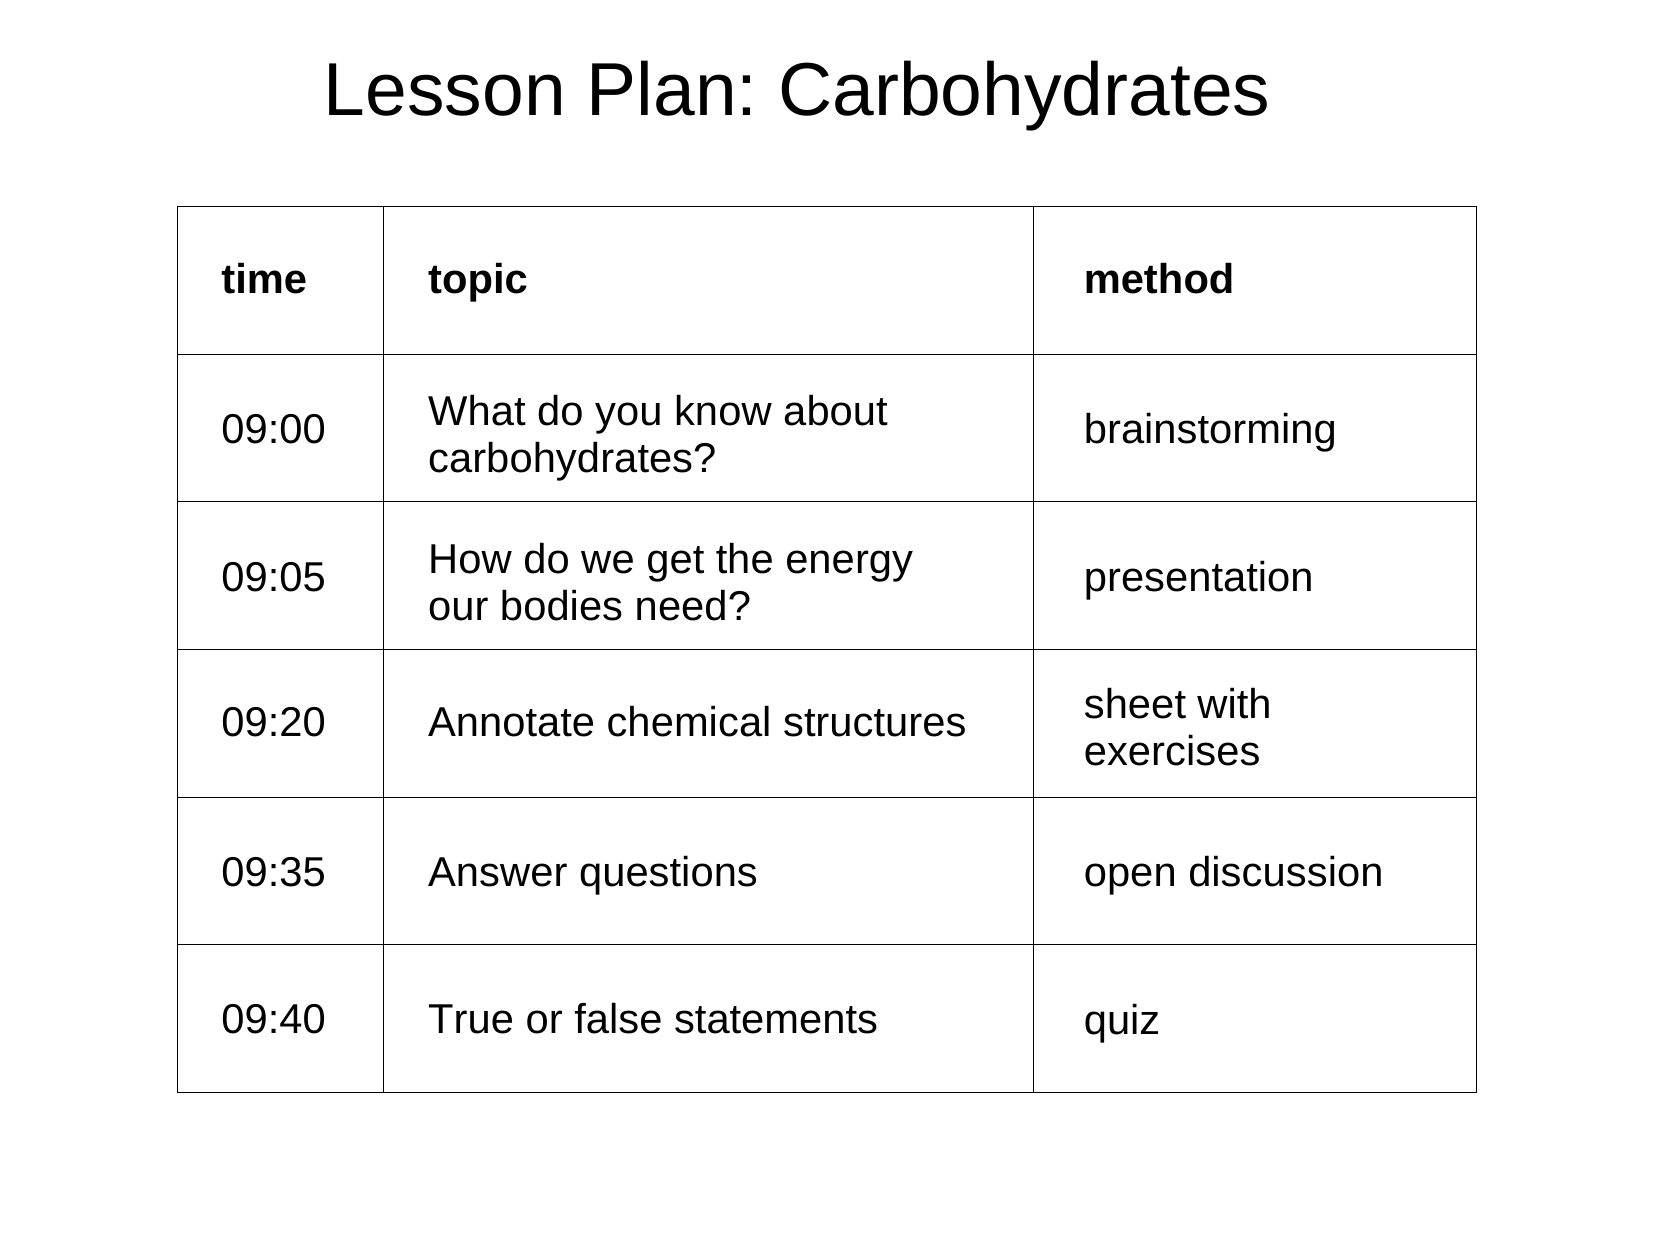

# Lesson Plan: Carbohydrates
time
topic
method
What do you know about carbohydrates?
09:00
brainstorming
How do we get the energy our bodies need?
09:05
presentation
sheet with exercises
09:20
Annotate chemical structures
09:35
Answer questions
open discussion
09:40
True or false statements
quiz